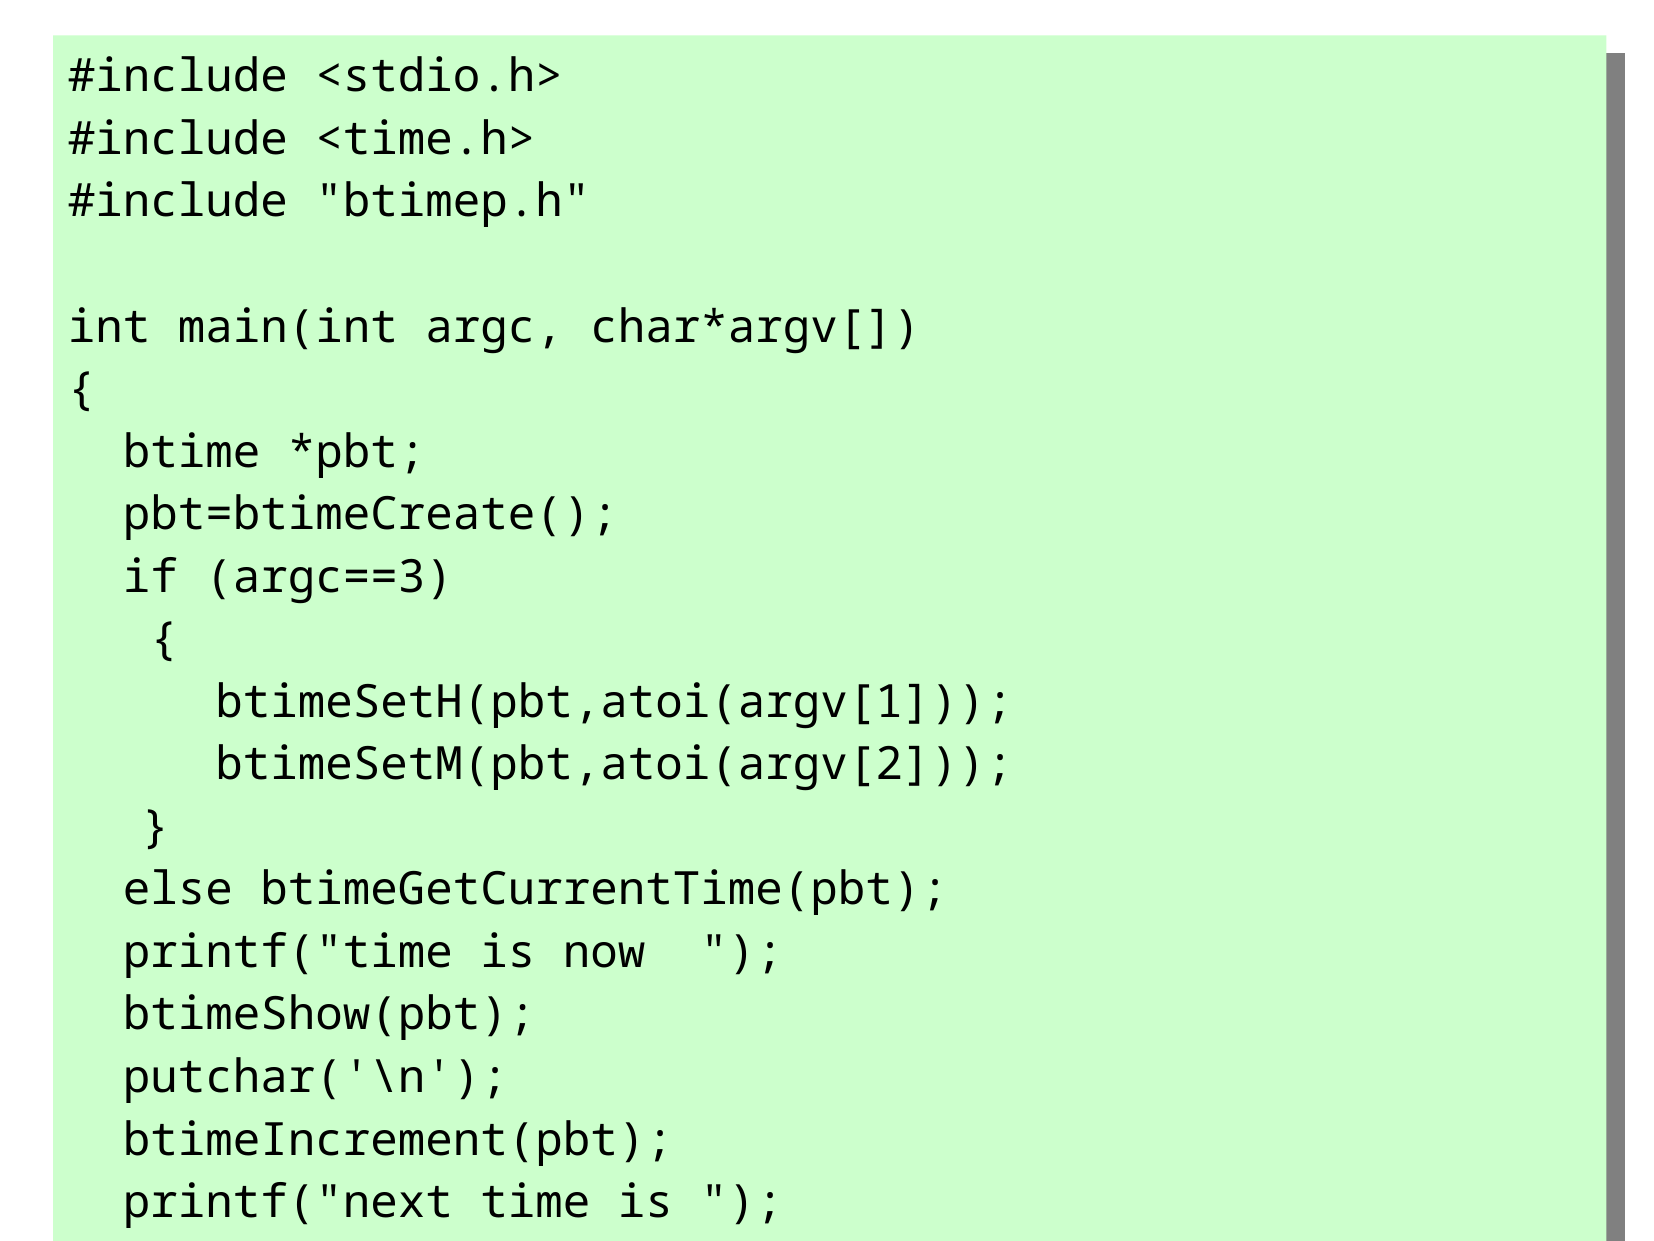

#include <stdio.h>
#include <time.h>
#include "btimep.h"
int main(int argc, char*argv[])
{
 btime *pbt;
 pbt=btimeCreate();
 if (argc==3)
 {
		btimeSetH(pbt,atoi(argv[1]));
		btimeSetM(pbt,atoi(argv[2]));
	}
 else btimeGetCurrentTime(pbt);
 printf("time is now ");
 btimeShow(pbt);
 putchar('\n');
 btimeIncrement(pbt);
 printf("next time is ");
 btimeShow(pbt);
 putchar('\n');
}
12